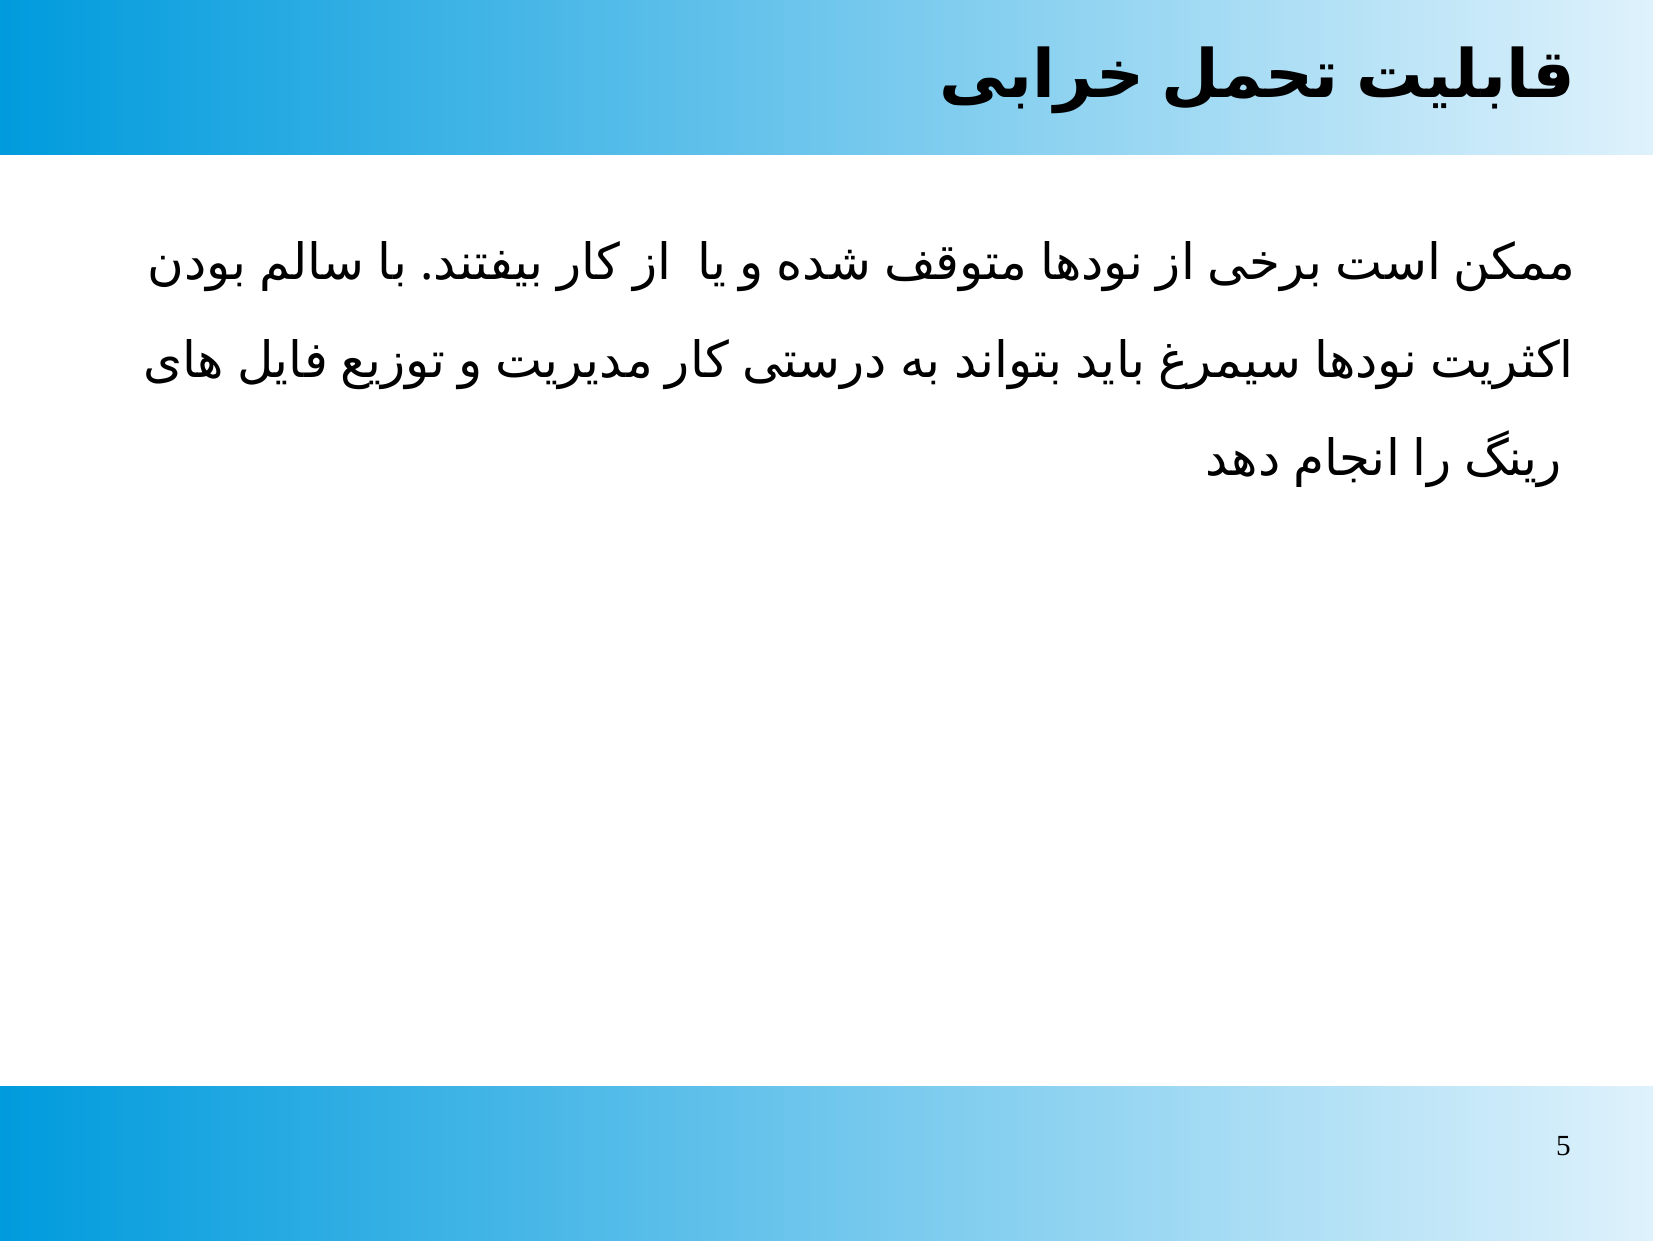

قابلیت تحمل خرابی
 ممکن است برخی از نودها متوقف شده و یا از کار بیفتند. با سالم بودن اکثریت نودها سیمرغ باید بتواند به درستی کار مدیریت و توزیع فایل های رینگ را انجام دهد
5